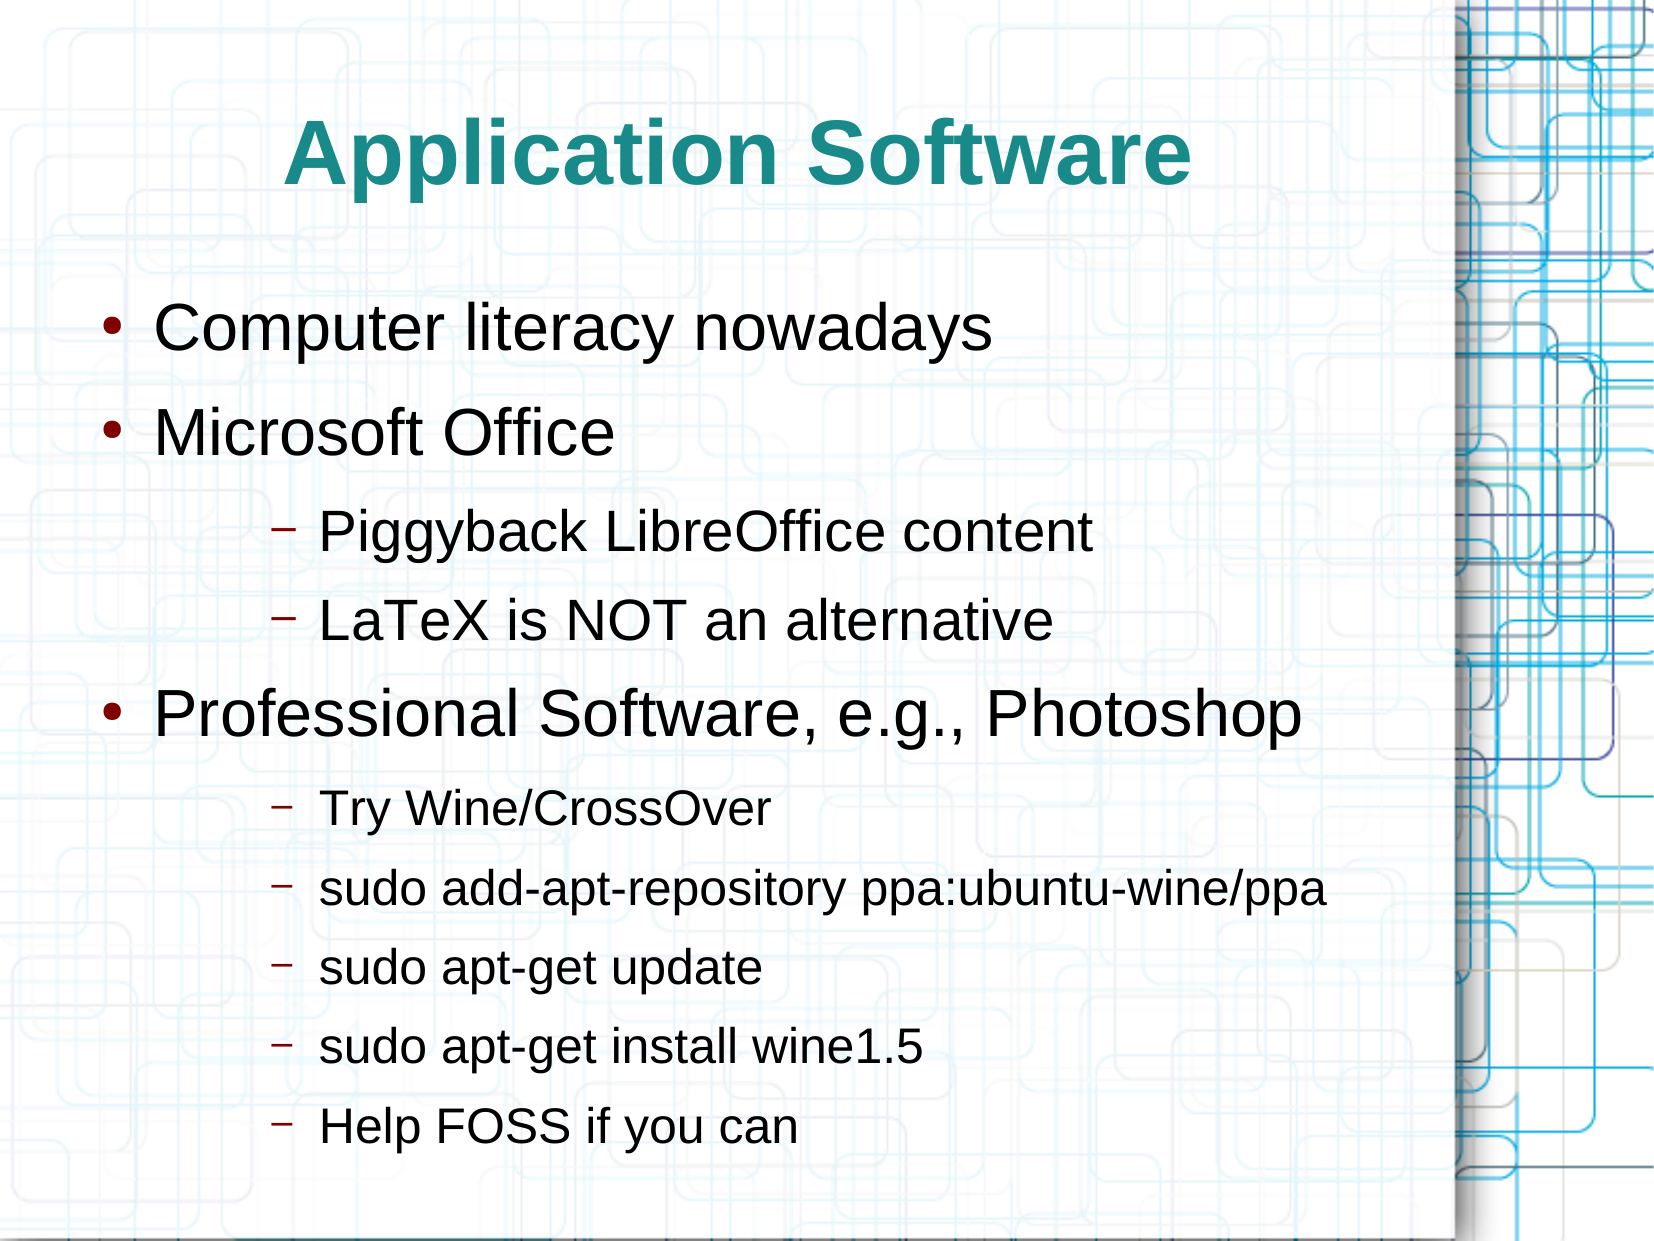

# Application Software
Computer literacy nowadays
Microsoft Office
Piggyback LibreOffice content
LaTeX is NOT an alternative
Professional Software, e.g., Photoshop
Try Wine/CrossOver
sudo add-apt-repository ppa:ubuntu-wine/ppa
sudo apt-get update
sudo apt-get install wine1.5
Help FOSS if you can